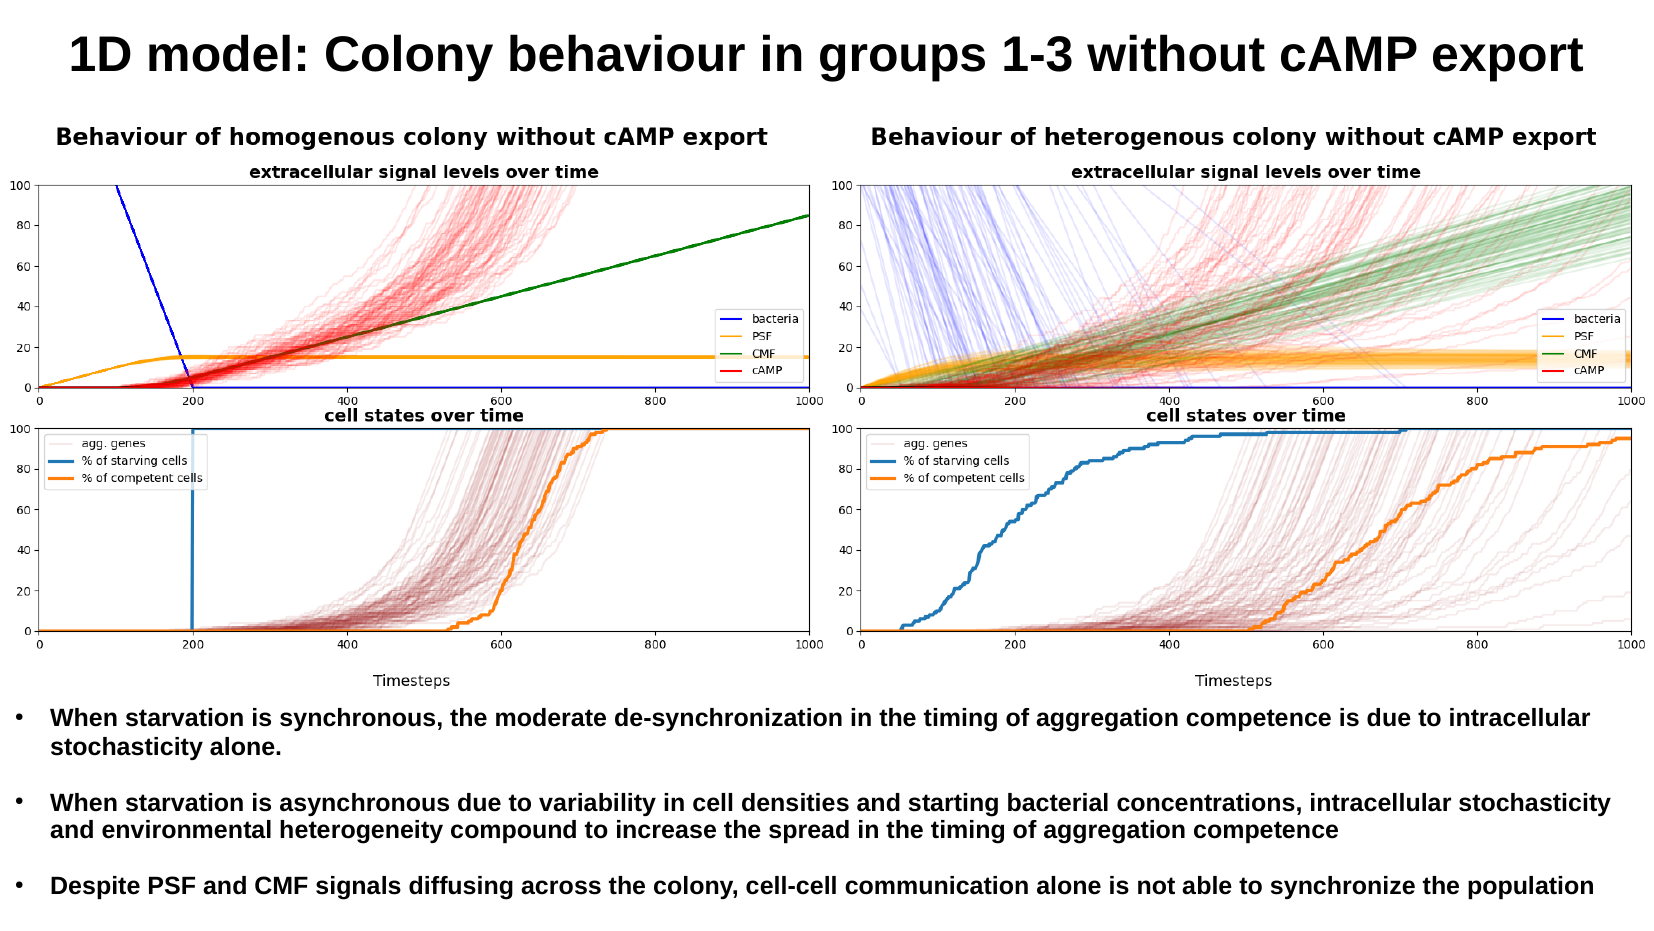

# 1D model: Colony behaviour in groups 1-3 without cAMP export
When starvation is synchronous, the moderate de-synchronization in the timing of aggregation competence is due to intracellular stochasticity alone.
When starvation is asynchronous due to variability in cell densities and starting bacterial concentrations, intracellular stochasticity and environmental heterogeneity compound to increase the spread in the timing of aggregation competence
Despite PSF and CMF signals diffusing across the colony, cell-cell communication alone is not able to synchronize the population